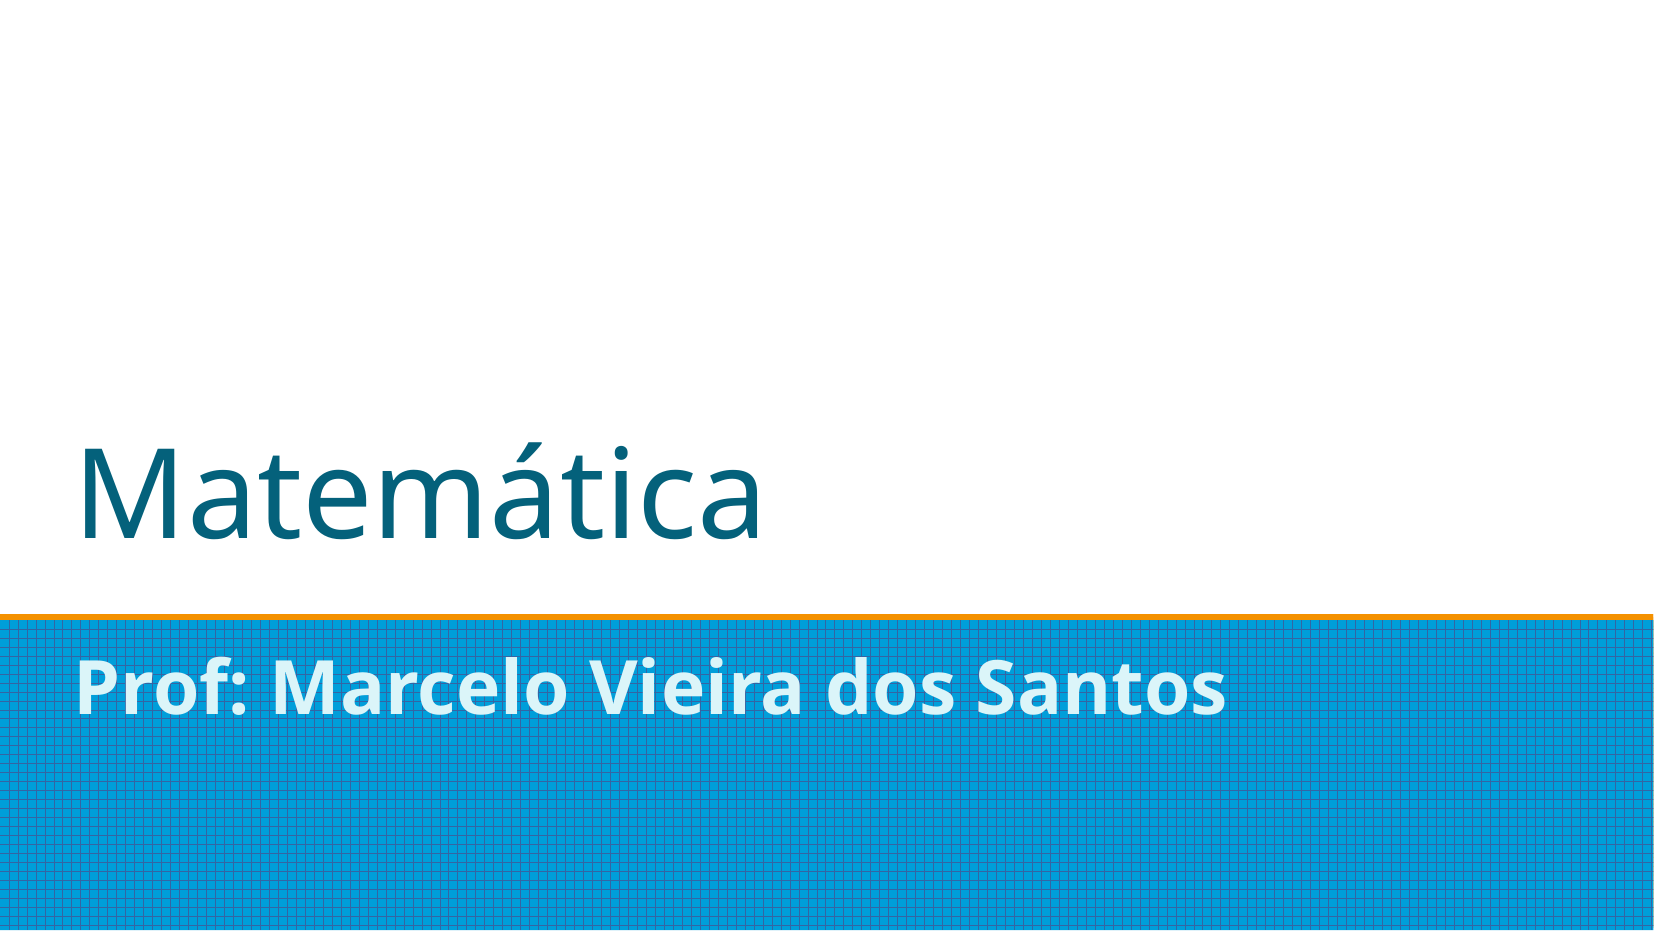

# Matemática
Prof: Marcelo Vieira dos Santos